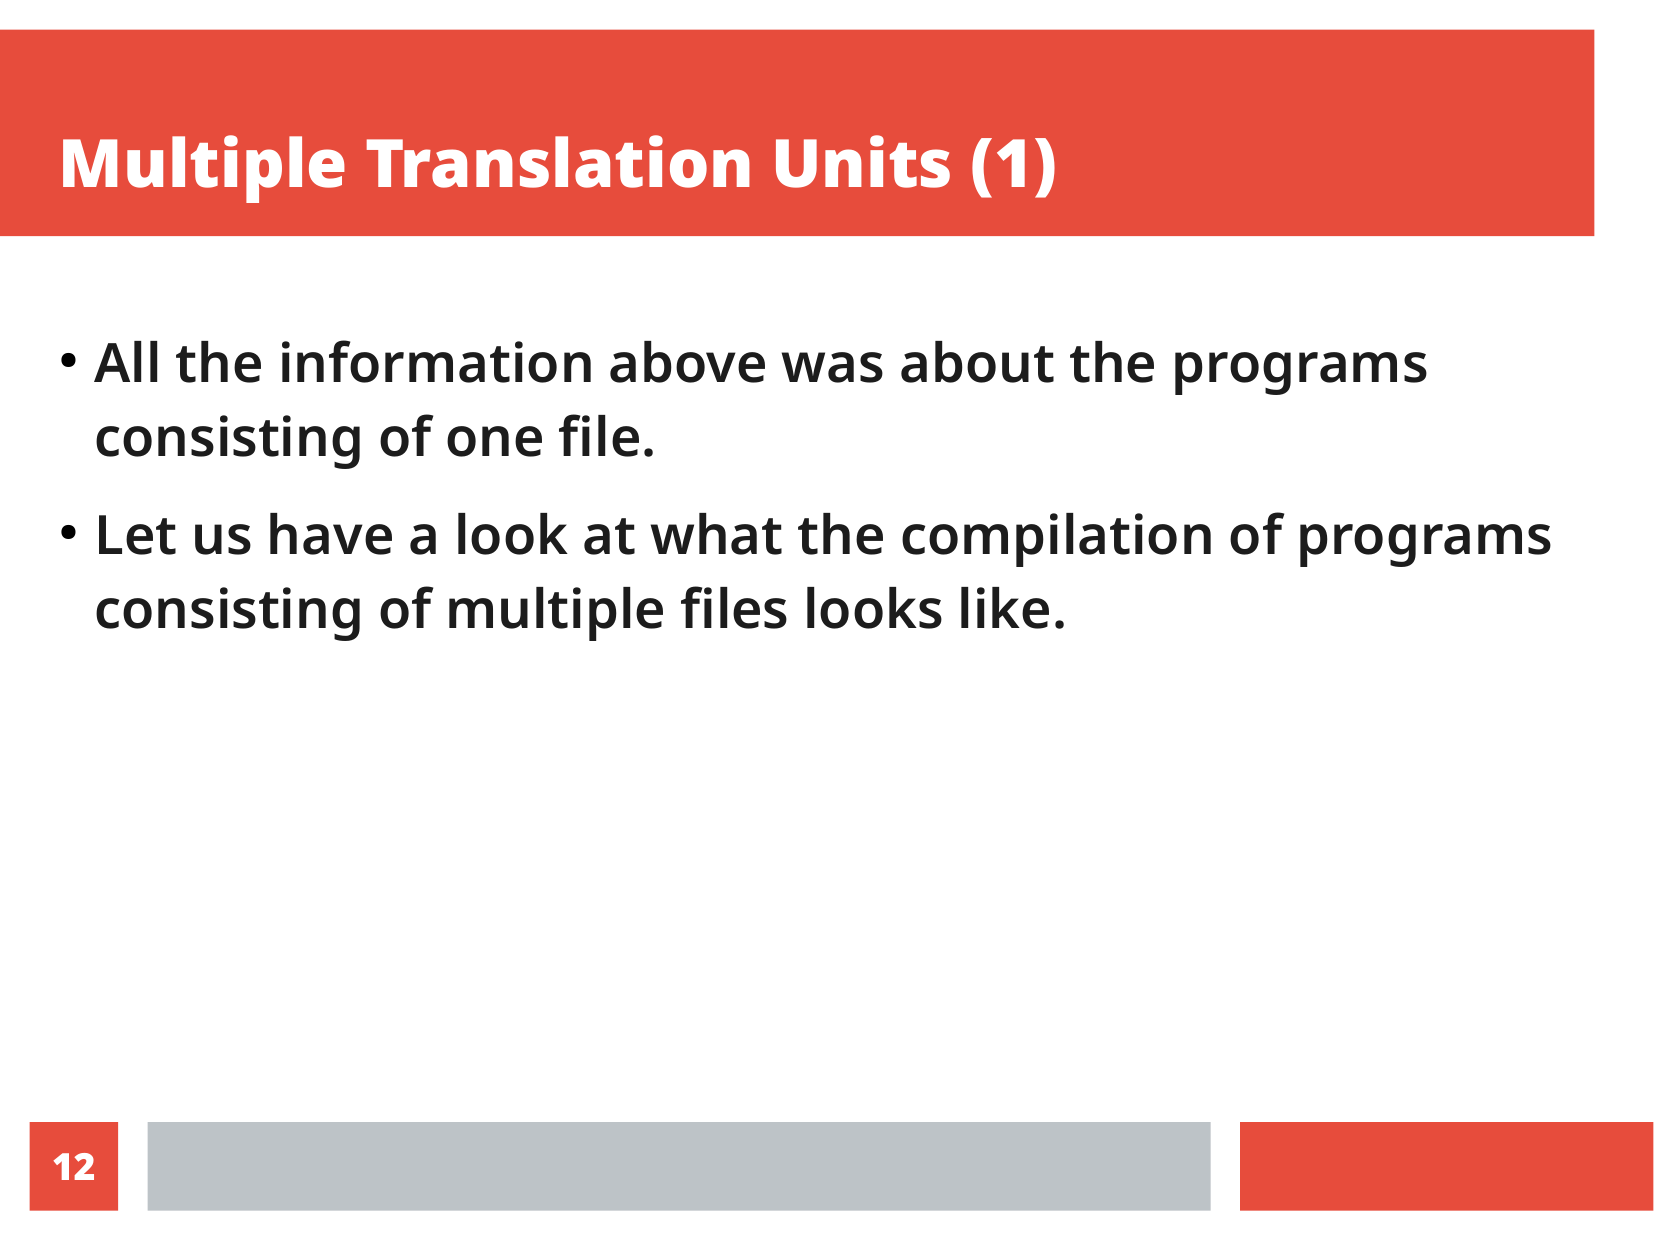

# Multiple Translation Units (1)
All the information above was about the programs consisting of one file.
Let us have a look at what the compilation of programs consisting of multiple files looks like.
12